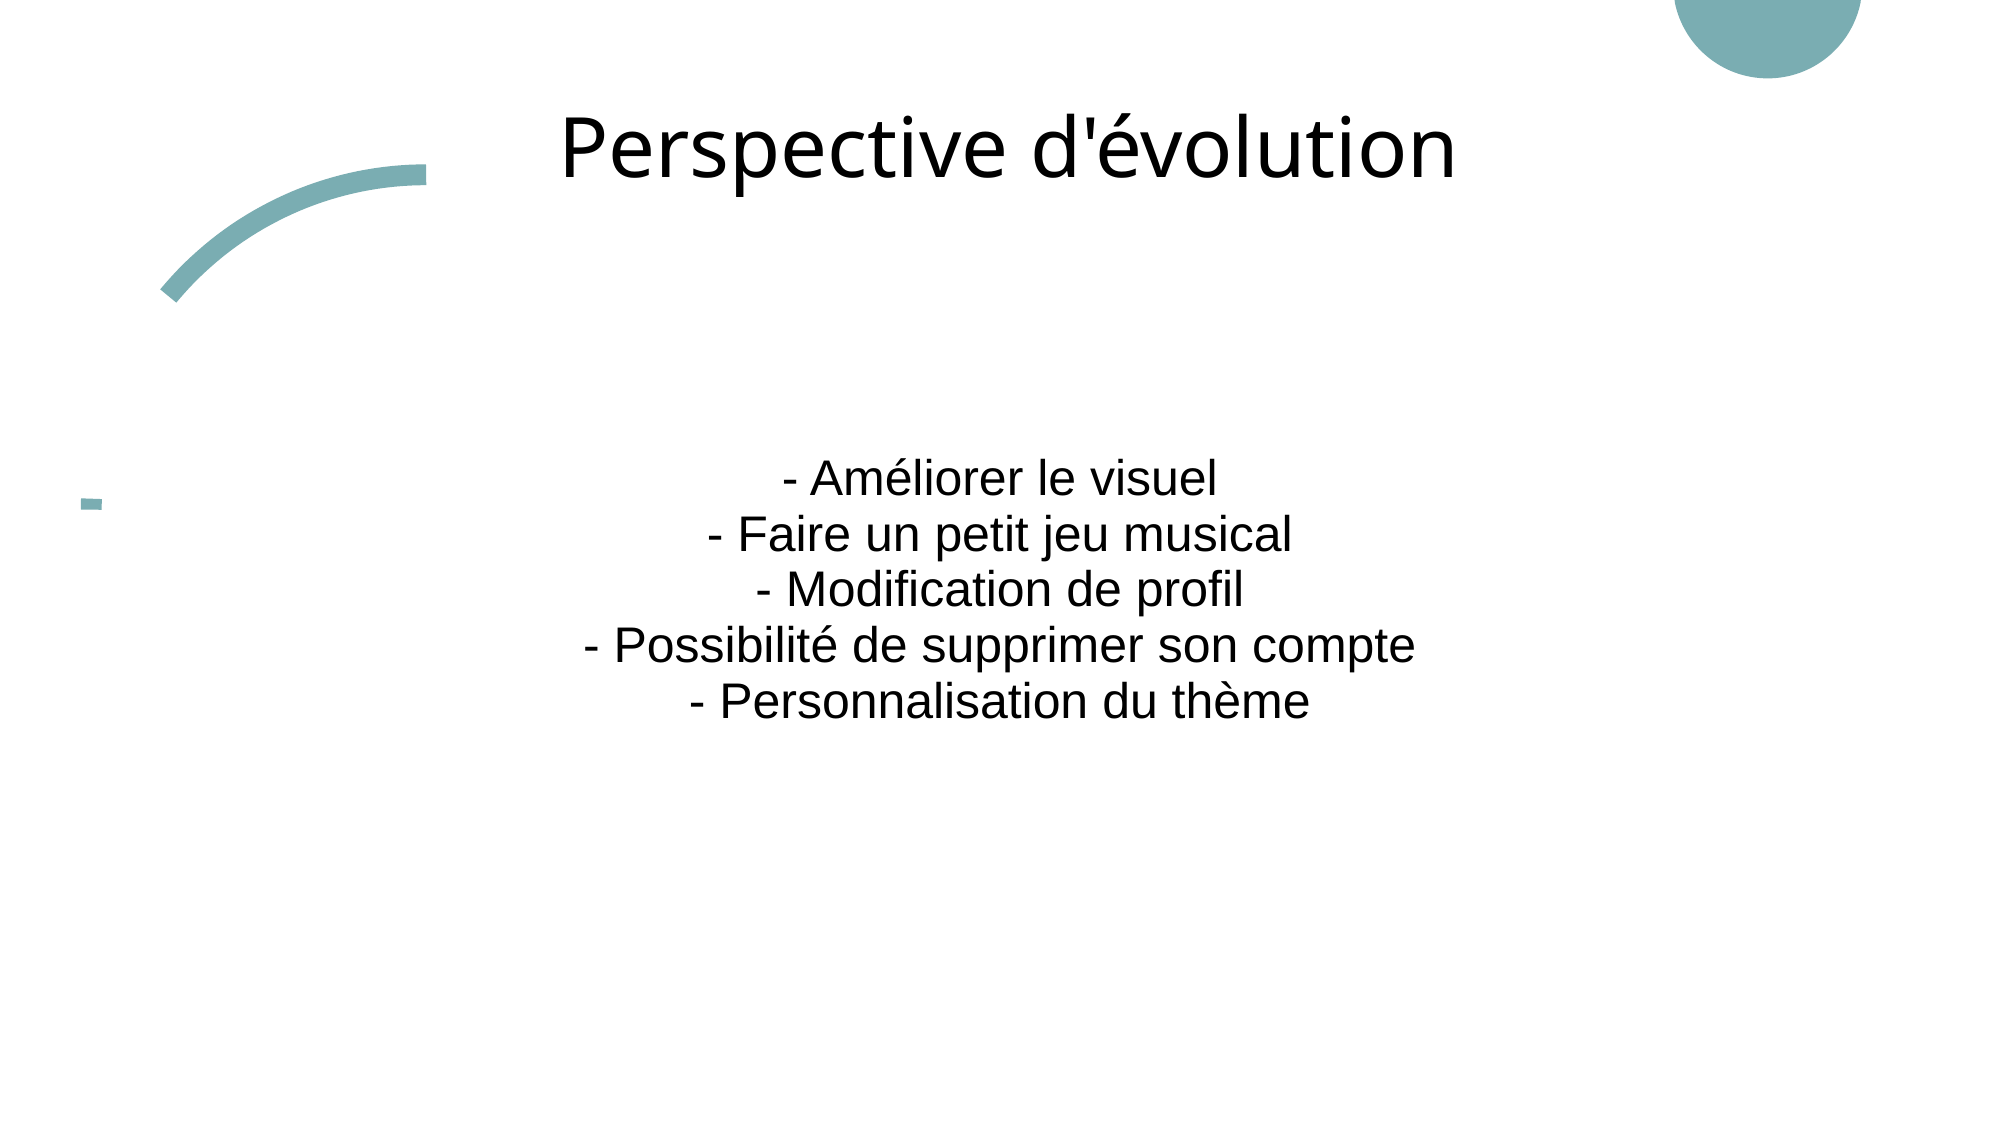

# Perspective d'évolution
- Améliorer le visuel
- Faire un petit jeu musical
- Modification de profil
- Possibilité de supprimer son compte
- Personnalisation du thème